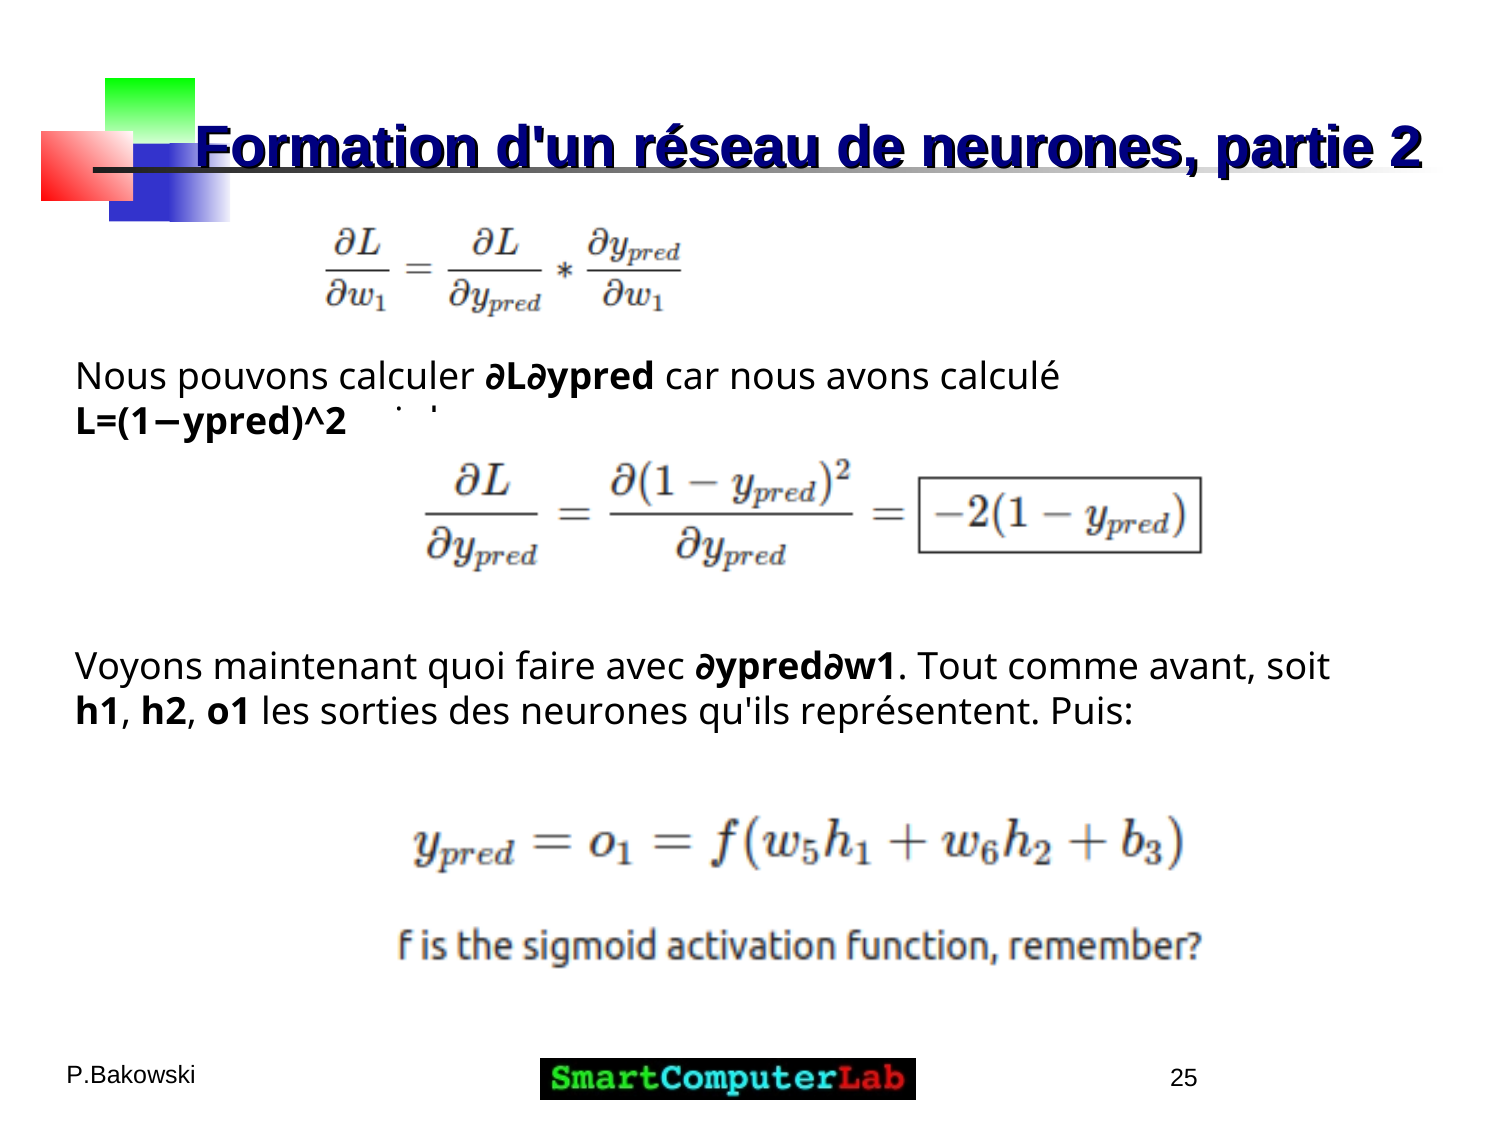

# Formation d'un réseau de neurones, partie 2
Nous pouvons calculer ∂L∂ypred car nous avons calculé L=(1−ypred)^2 ci-dessus :
Voyons maintenant quoi faire avec ∂ypred∂w1. Tout comme avant, soit h1, h2, o1 les sorties des neurones qu'ils représentent. Puis:
25